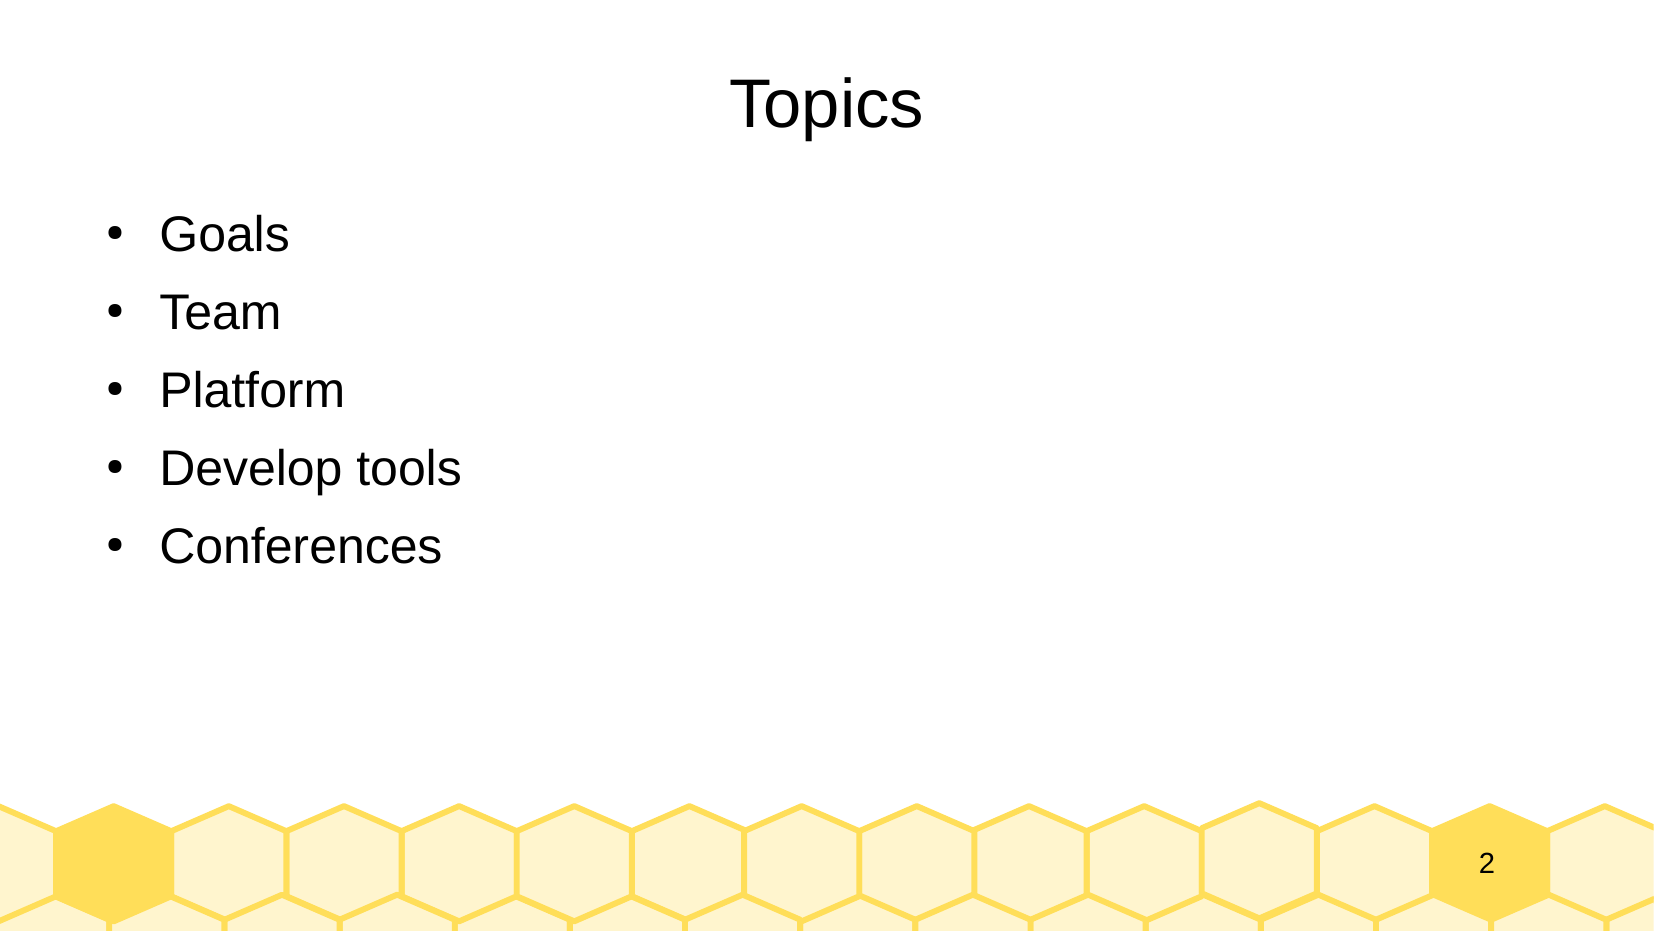

# Topics
Goals
Team
Platform
Develop tools
Conferences